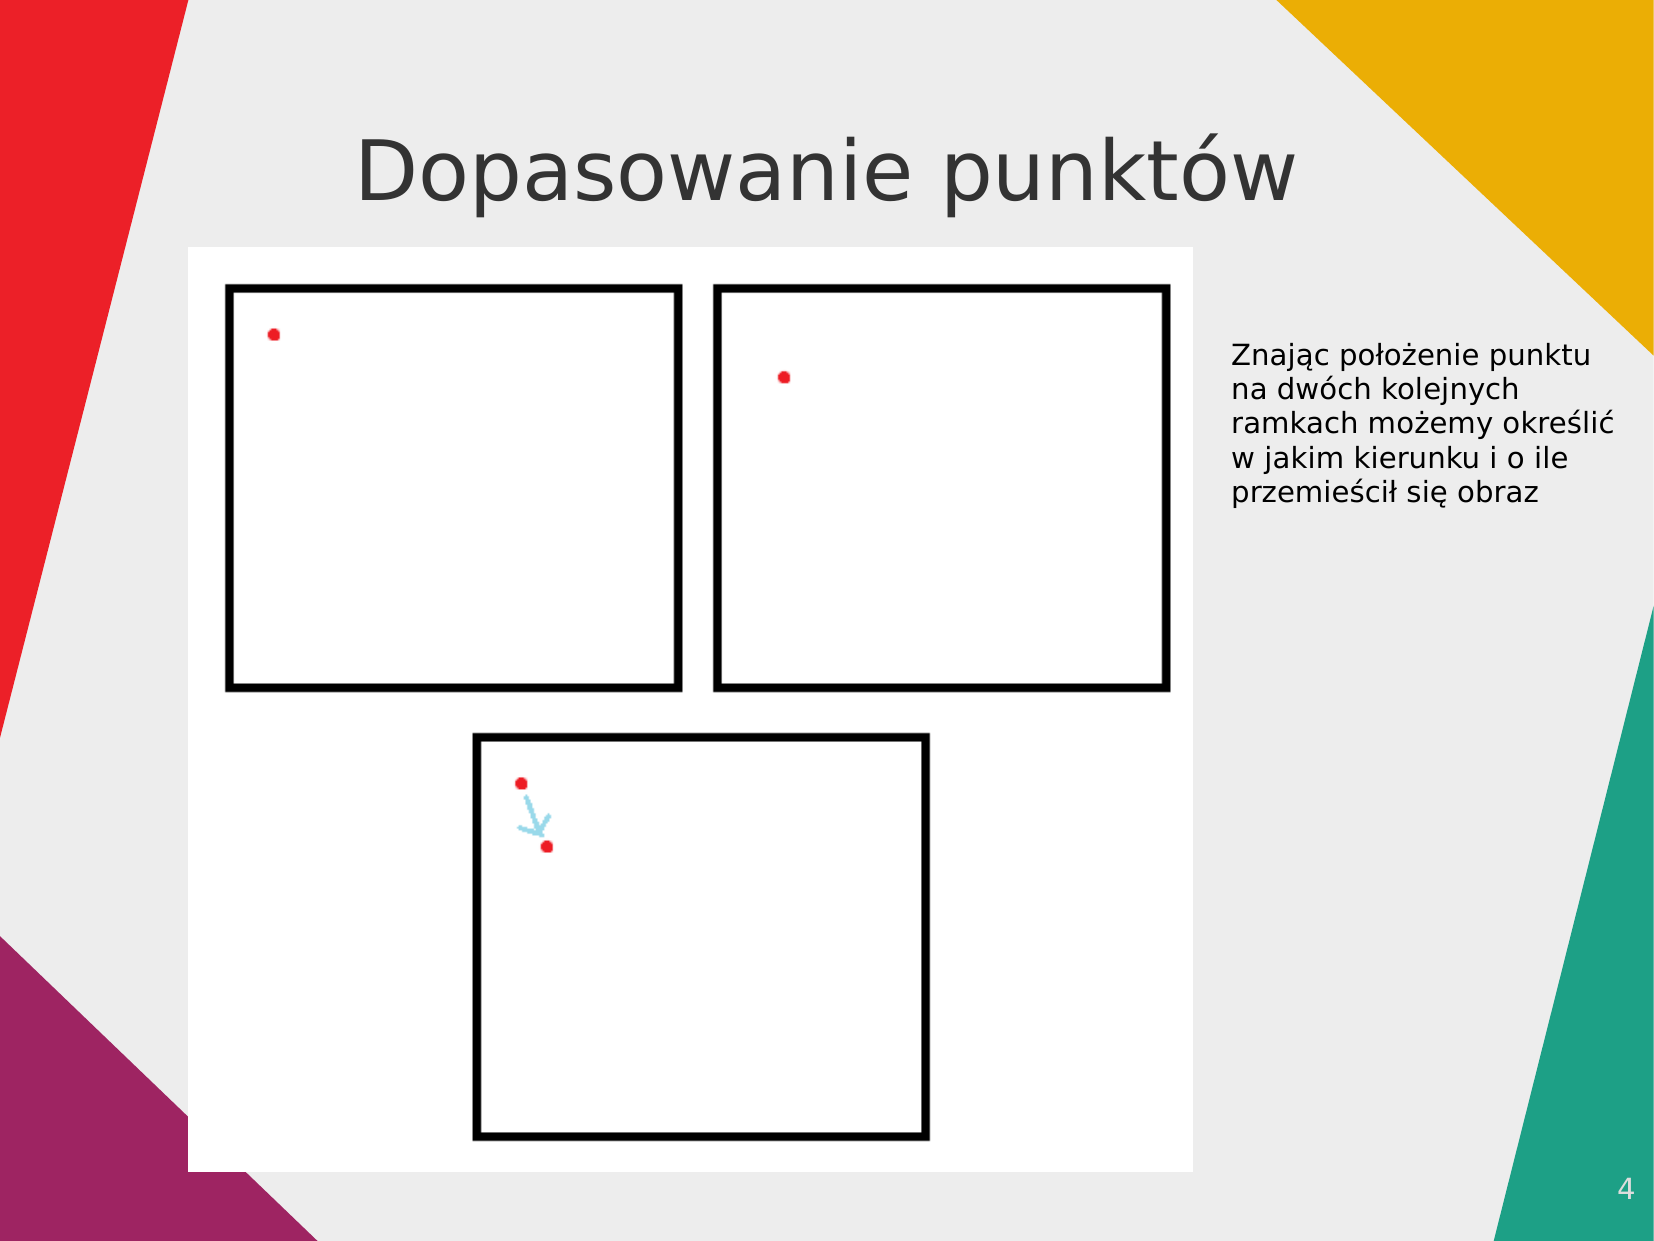

# Dopasowanie punktów
Znając położenie punktu na dwóch kolejnych ramkach możemy określić w jakim kierunku i o ile przemieścił się obraz
4